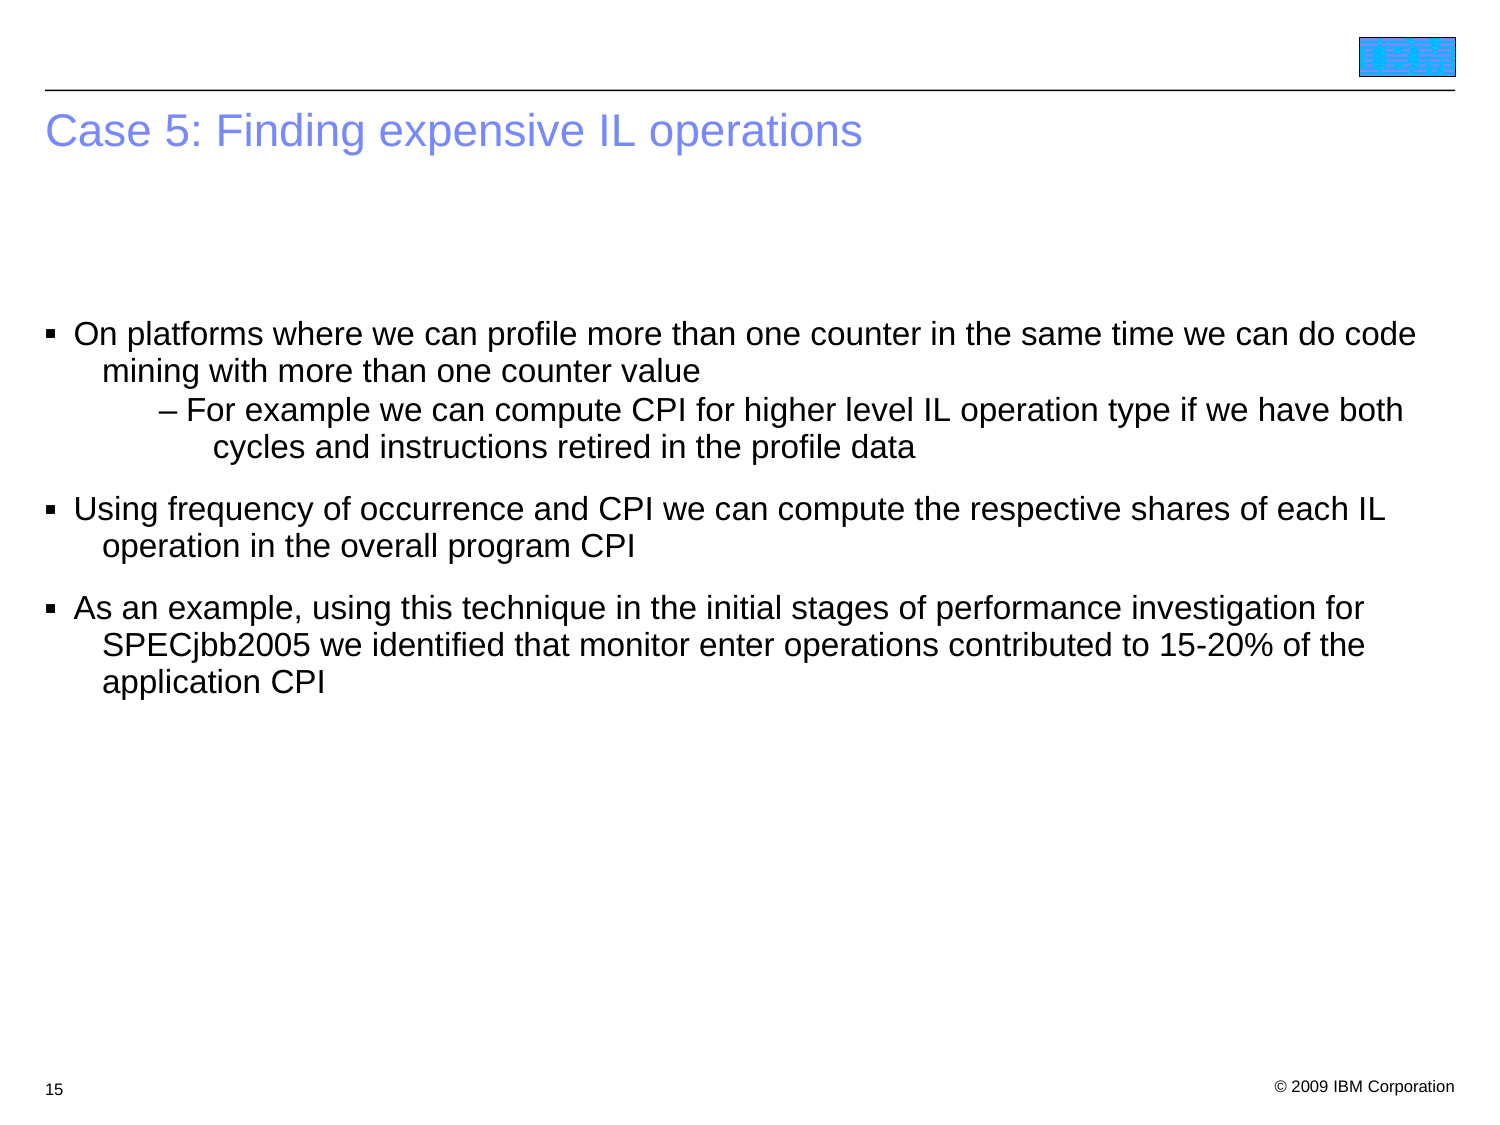

# Case 5: Finding expensive IL operations
On platforms where we can profile more than one counter in the same time we can do code mining with more than one counter value
For example we can compute CPI for higher level IL operation type if we have both cycles and instructions retired in the profile data
Using frequency of occurrence and CPI we can compute the respective shares of each IL operation in the overall program CPI
As an example, using this technique in the initial stages of performance investigation for SPECjbb2005 we identified that monitor enter operations contributed to 15-20% of the application CPI
15